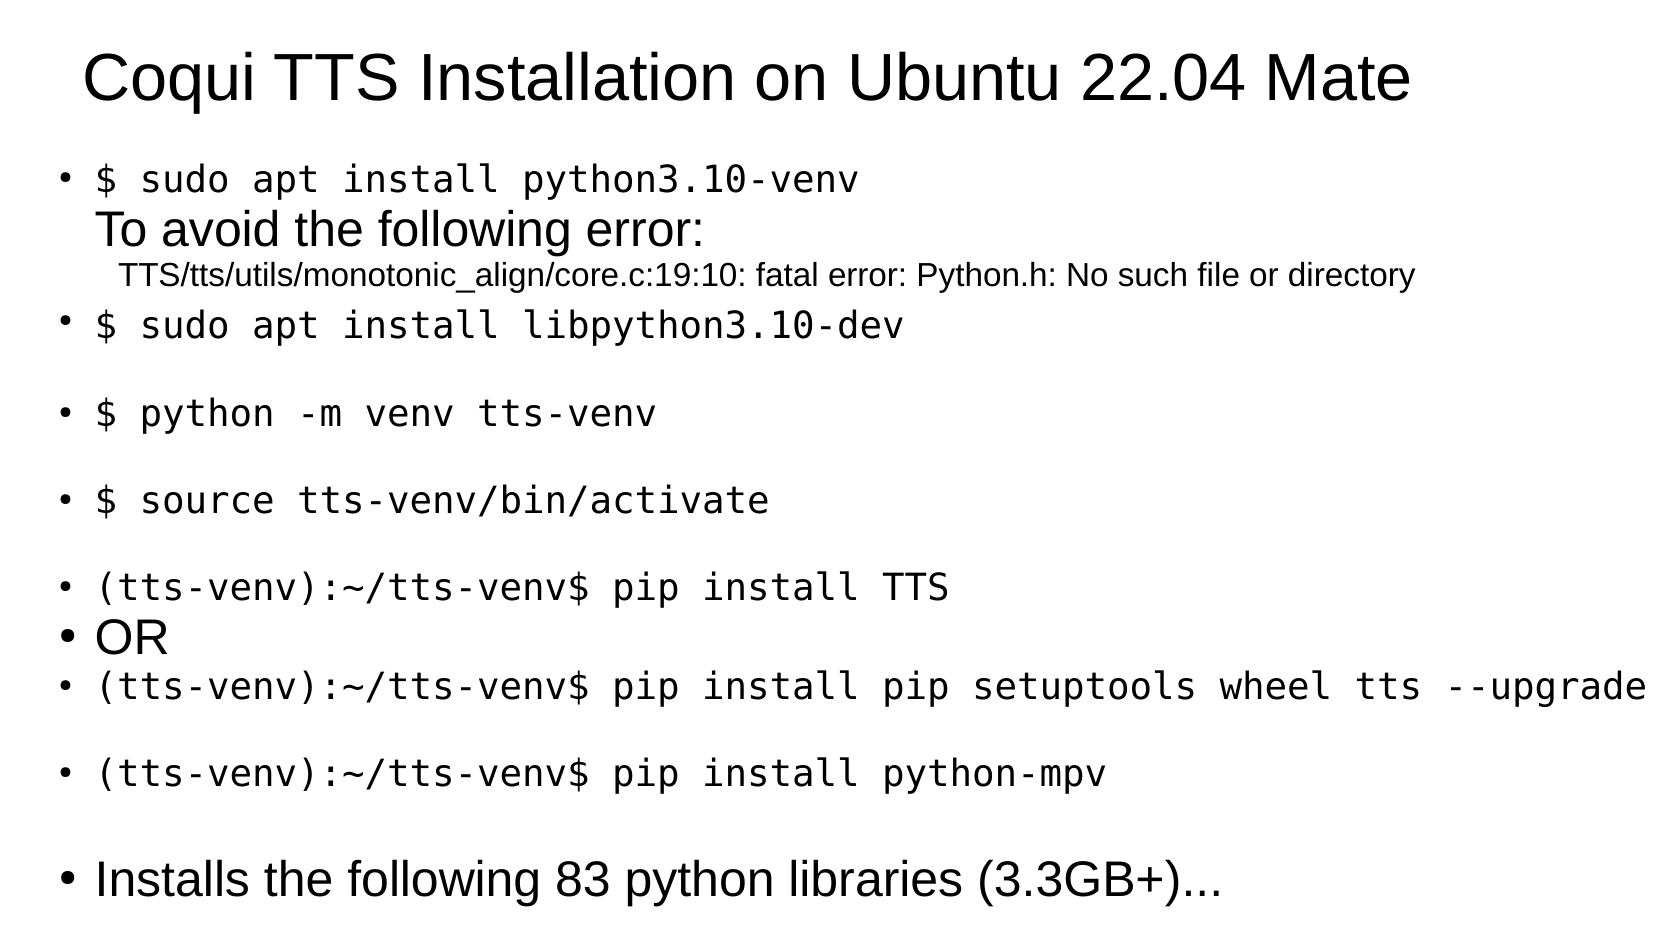

# Coqui TTS Installation on Ubuntu 22.04 Mate
$ sudo apt install python3.10-venv
To avoid the following error:
TTS/tts/utils/monotonic_align/core.c:19:10: fatal error: Python.h: No such file or directory
$ sudo apt install libpython3.10-dev
$ python -m venv tts-venv
$ source tts-venv/bin/activate
(tts-venv):~/tts-venv$ pip install TTS
OR
(tts-venv):~/tts-venv$ pip install pip setuptools wheel tts --upgrade
(tts-venv):~/tts-venv$ pip install python-mpv
Installs the following 83 python libraries (3.3GB+)...